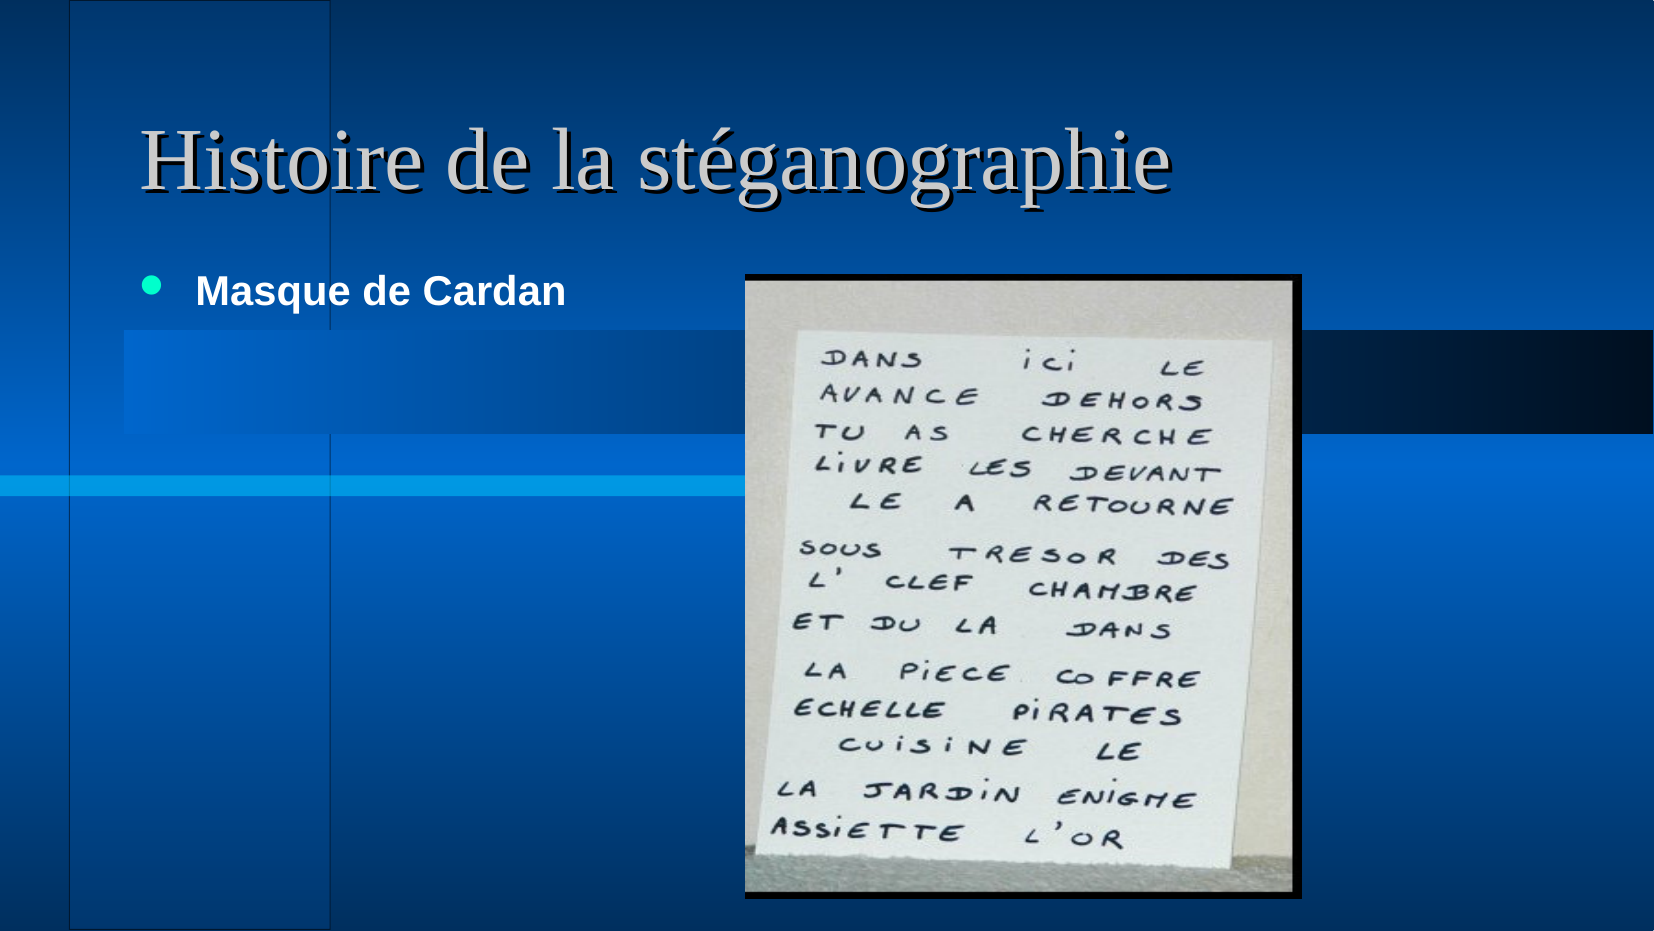

# Histoire de la stéganographie
Masque de Cardan